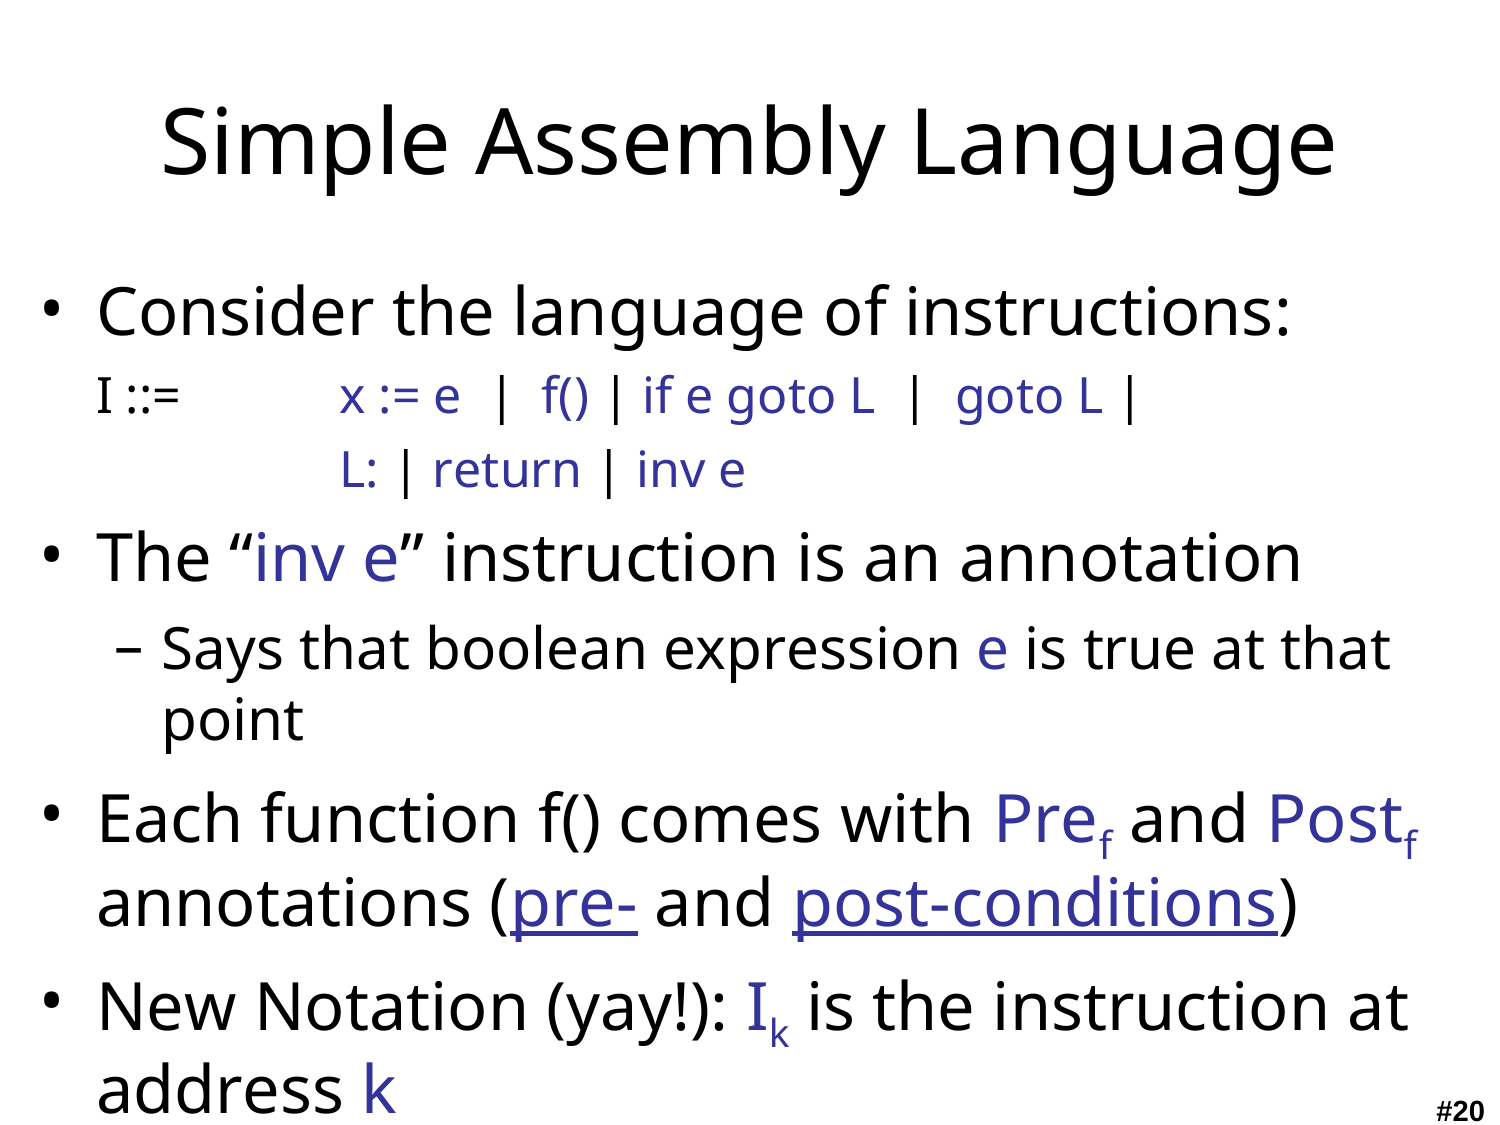

# Simple Assembly Language
Consider the language of instructions:
	I ::= 	x := e | f() | if e goto L | goto L |
			L: | return | inv e
The “inv e” instruction is an annotation
Says that boolean expression e is true at that point
Each function f() comes with Pref and Postf annotations (pre- and post-conditions)
New Notation (yay!): Ik is the instruction at address k
20